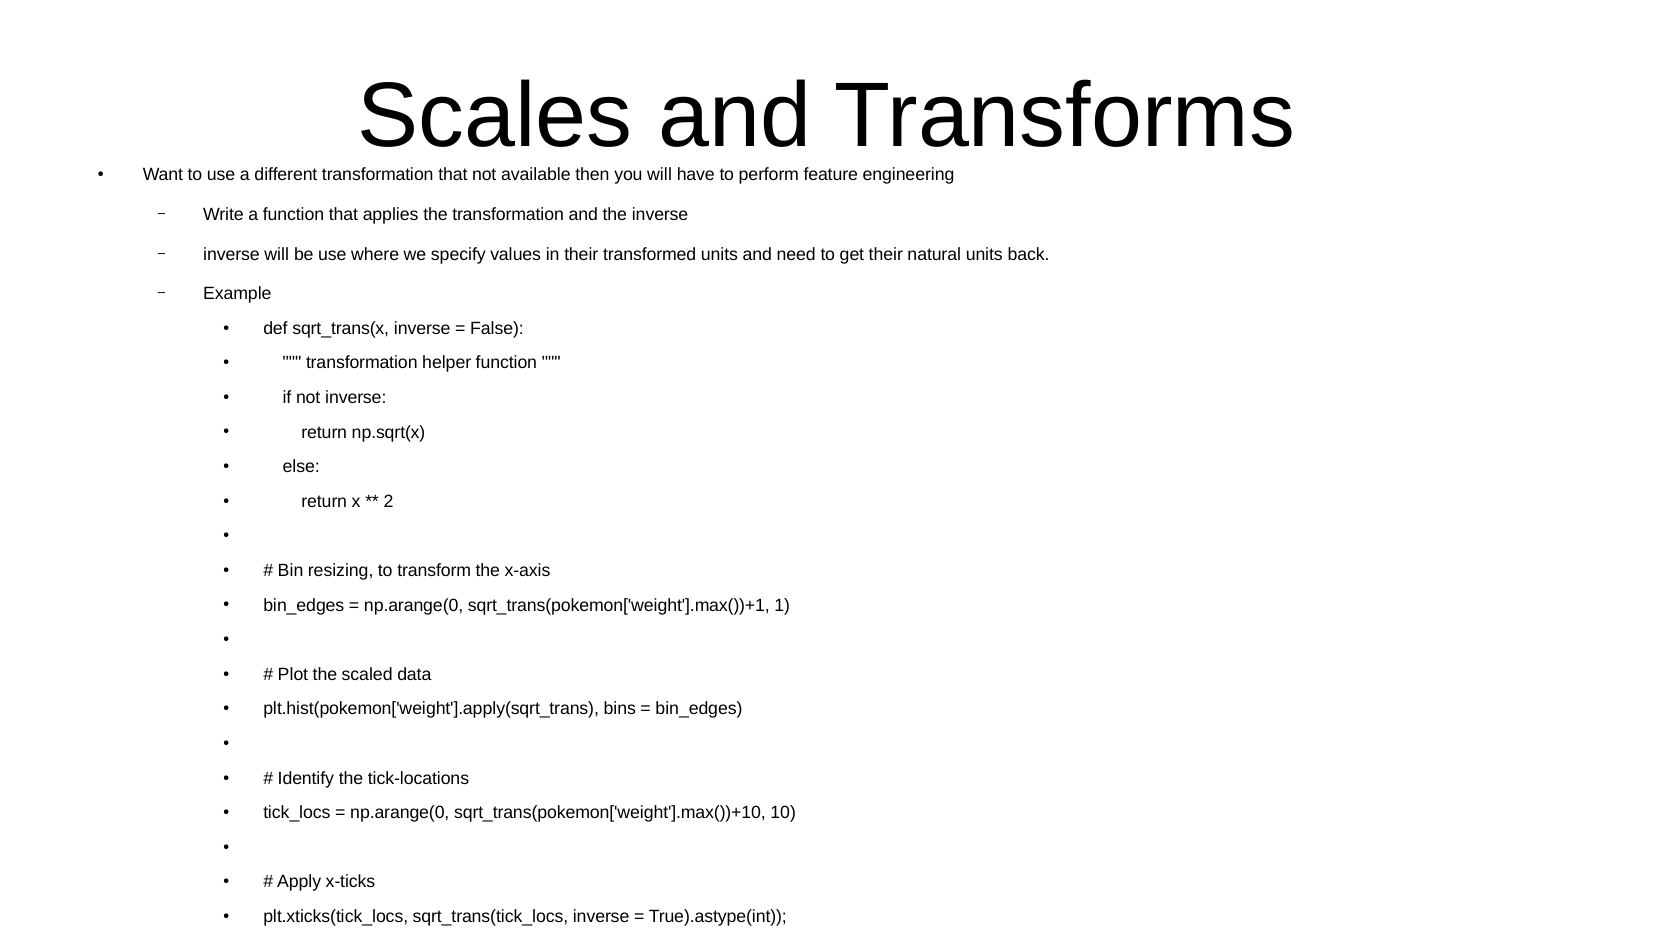

# Scales and Transforms
Want to use a different transformation that not available then you will have to perform feature engineering
Write a function that applies the transformation and the inverse
inverse will be use where we specify values in their transformed units and need to get their natural units back.
Example
def sqrt_trans(x, inverse = False):
 """ transformation helper function """
 if not inverse:
 return np.sqrt(x)
 else:
 return x ** 2
# Bin resizing, to transform the x-axis
bin_edges = np.arange(0, sqrt_trans(pokemon['weight'].max())+1, 1)
# Plot the scaled data
plt.hist(pokemon['weight'].apply(sqrt_trans), bins = bin_edges)
# Identify the tick-locations
tick_locs = np.arange(0, sqrt_trans(pokemon['weight'].max())+10, 10)
# Apply x-ticks
plt.xticks(tick_locs, sqrt_trans(tick_locs, inverse = True).astype(int));